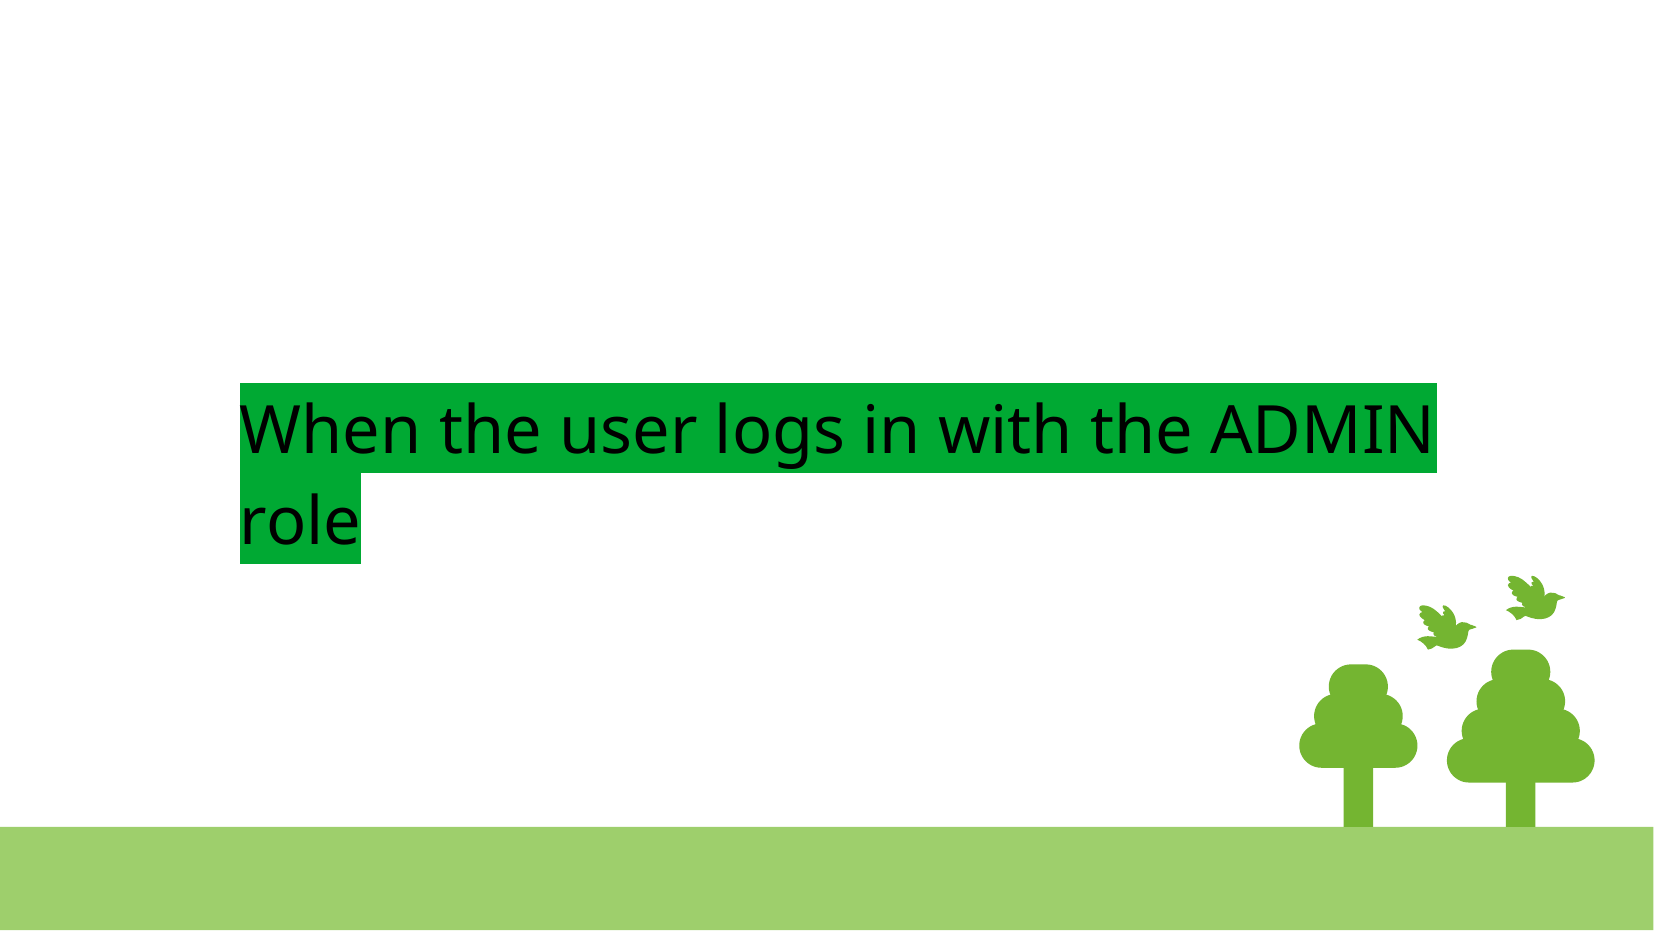

When the user logs in with the ADMIN role